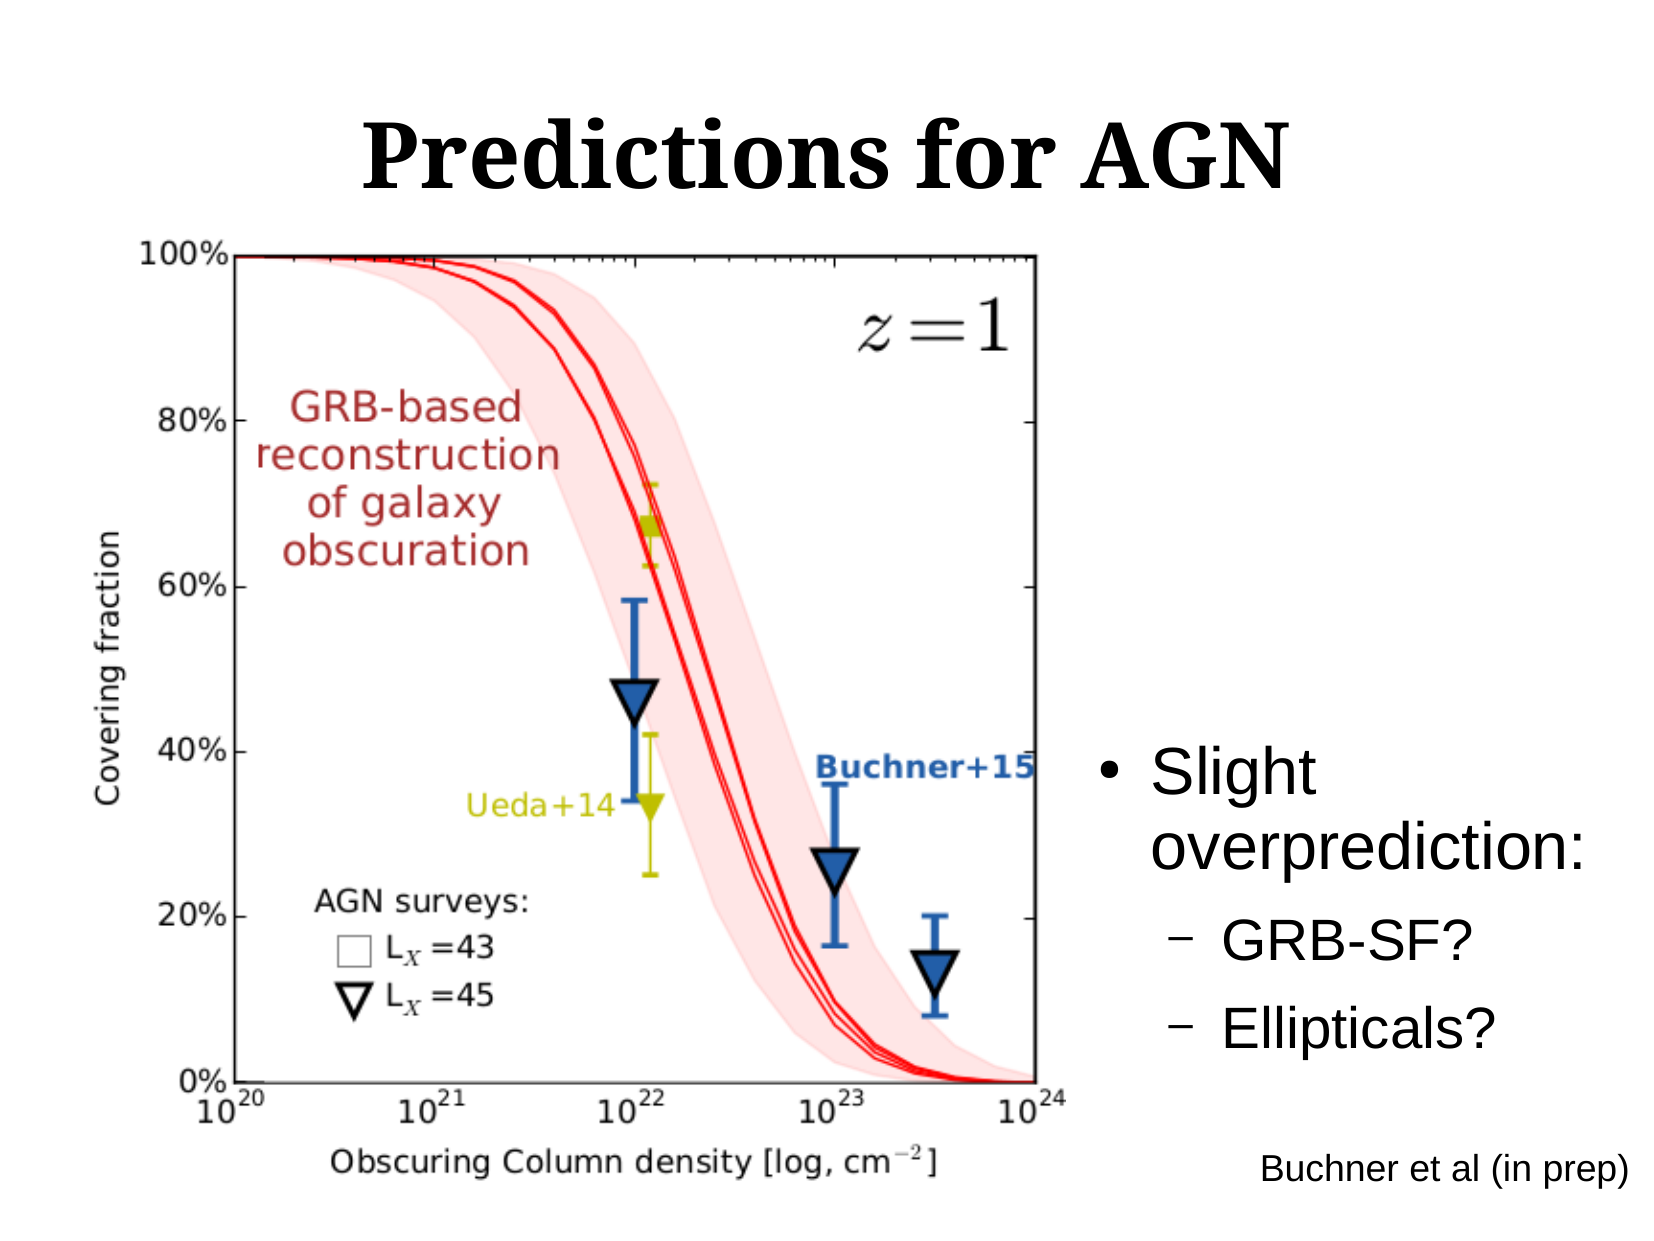

# Predictions for AGN
Slight overprediction:
GRB-SF?
Ellipticals?
Buchner et al (in prep)